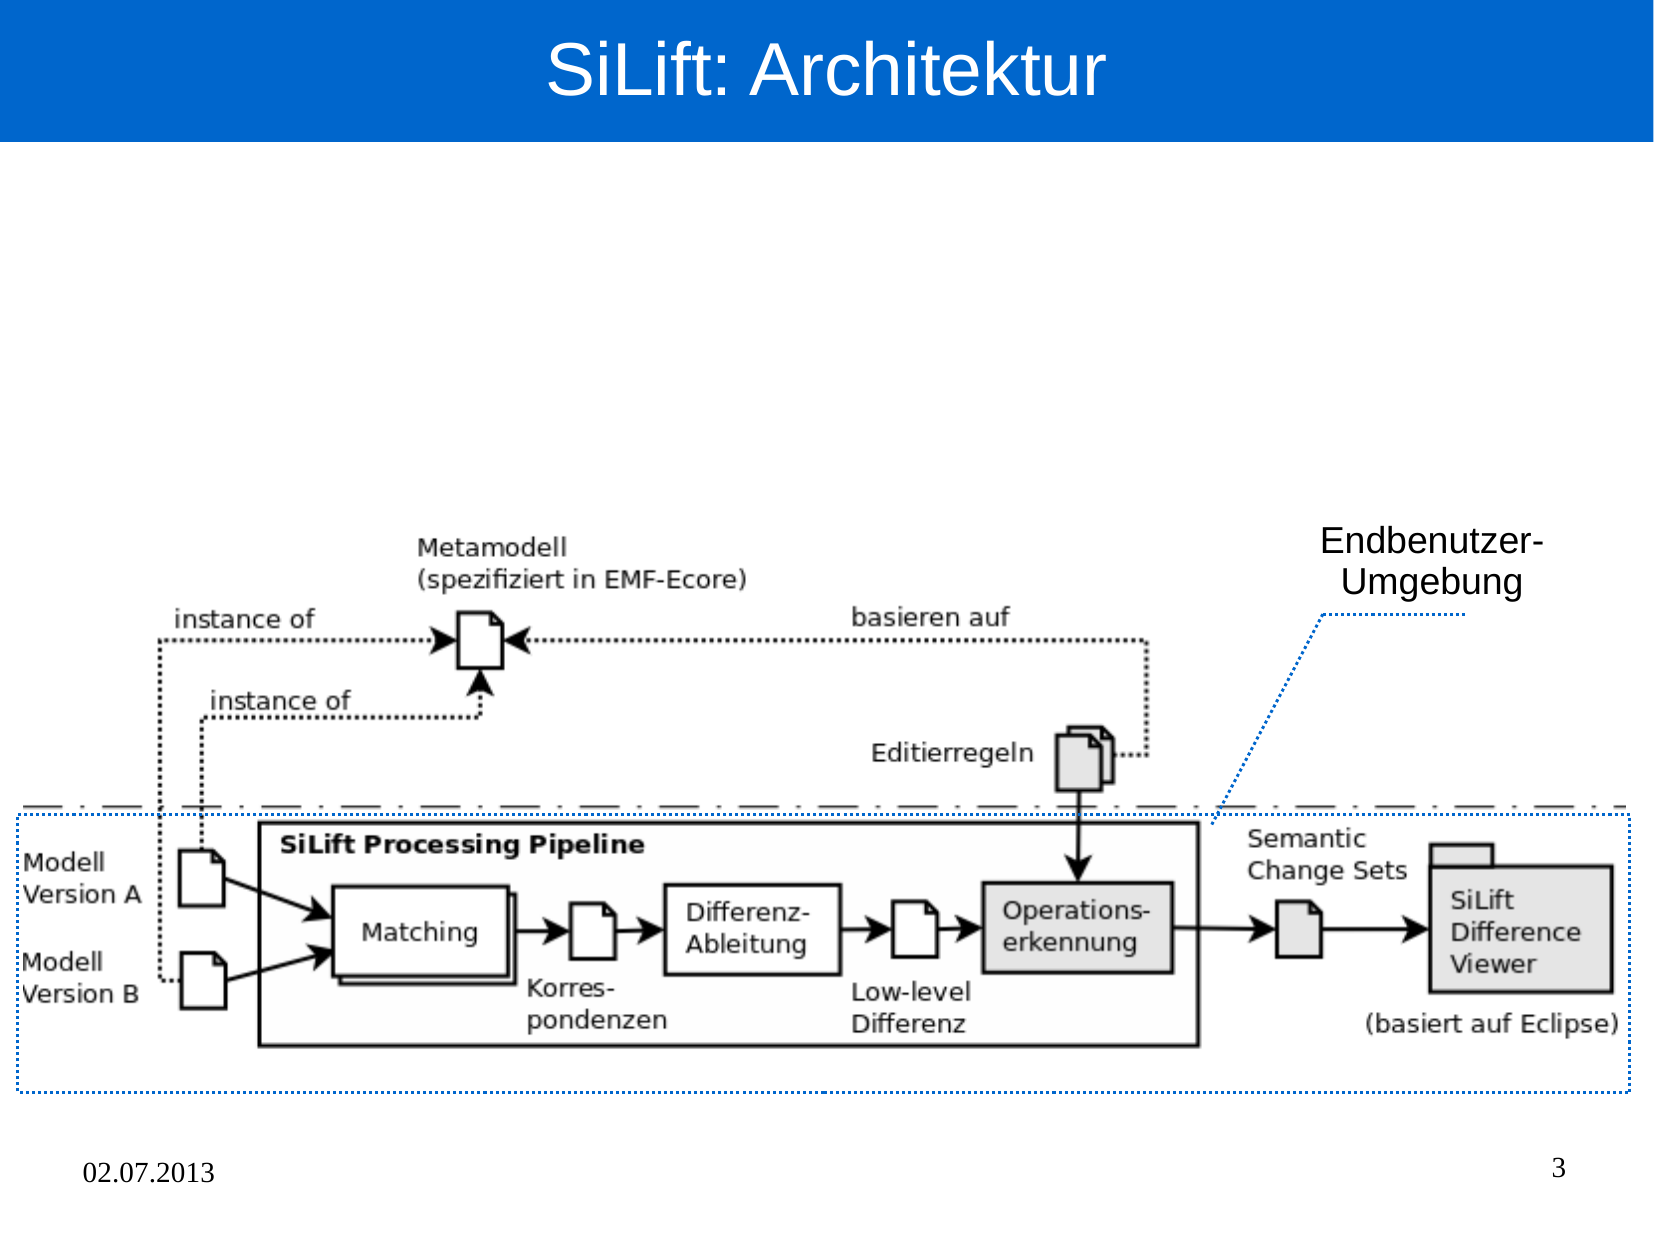

# SiLift: Architektur
Endbenutzer-
Umgebung
3
02.07.2013